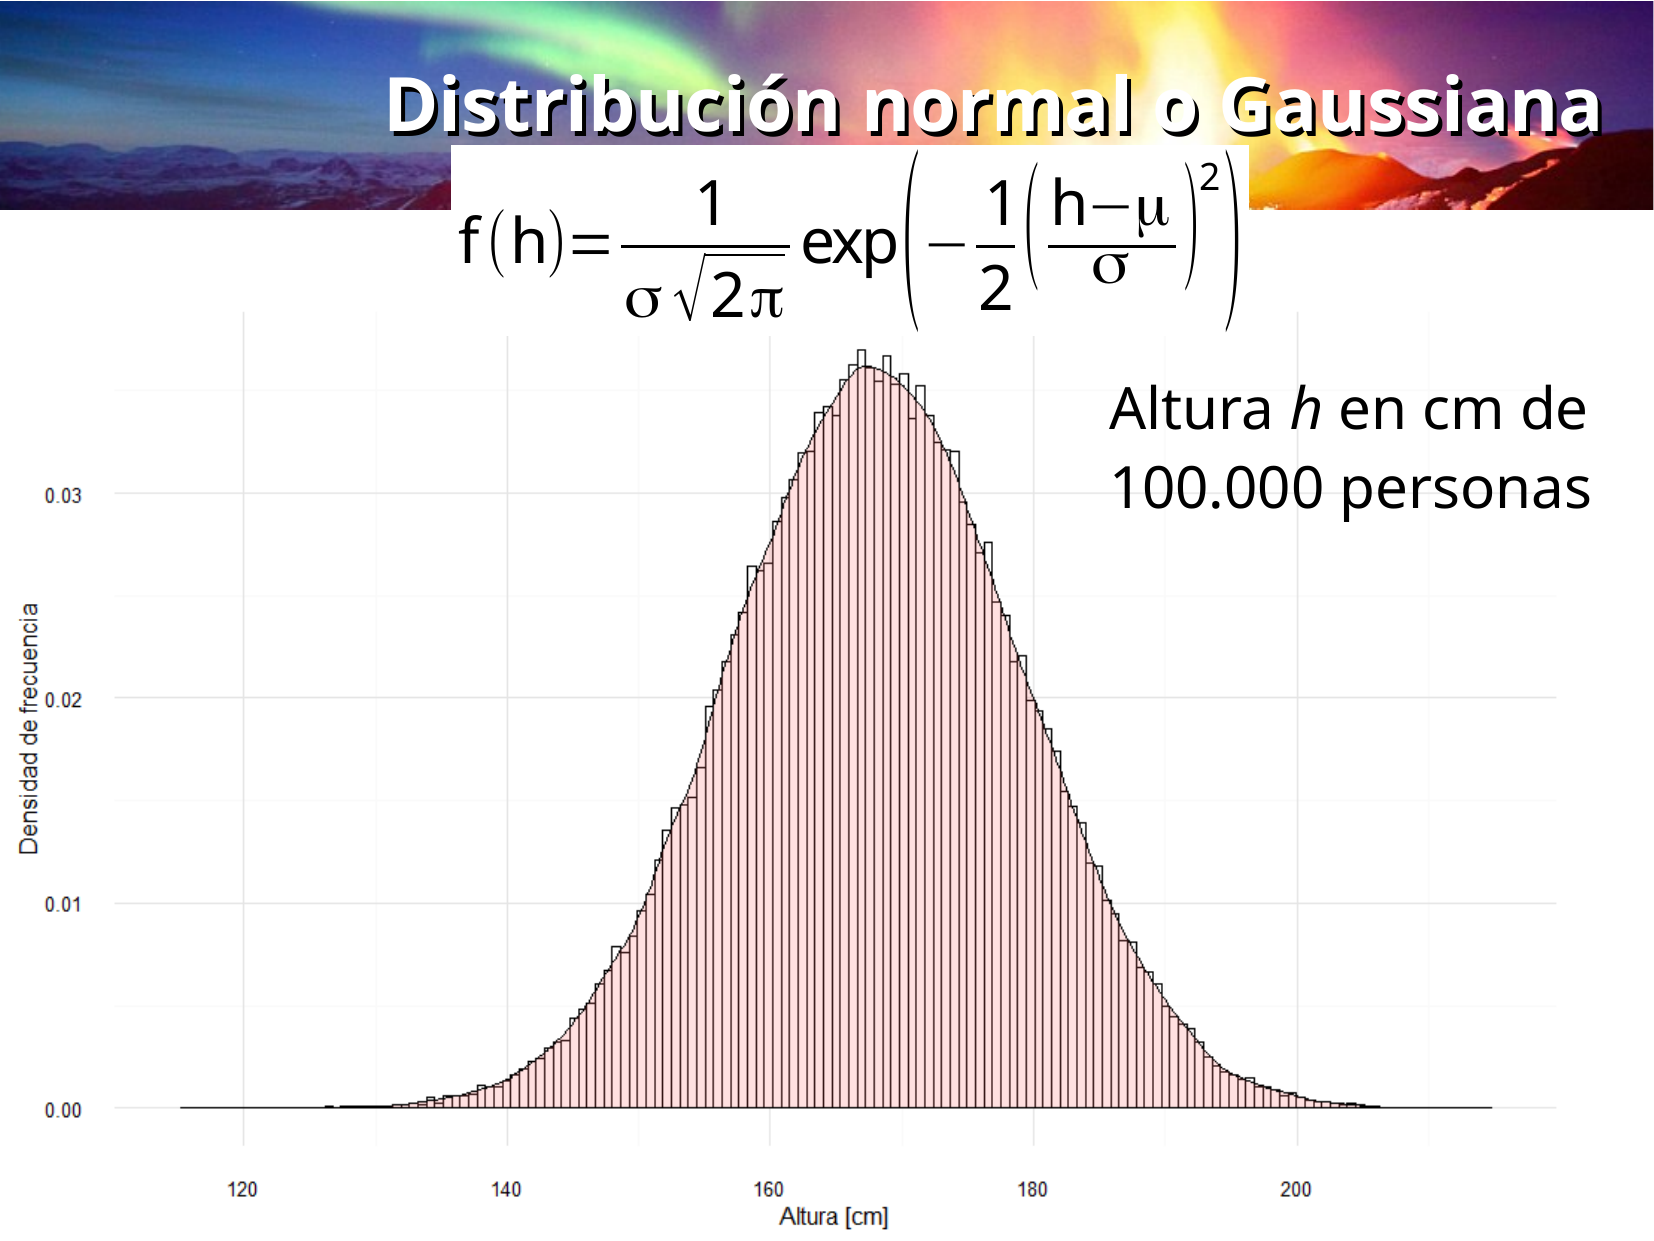

# Distribución normal o Gaussiana
Altura h en cm de 100.000 personas
F3B 2021
6